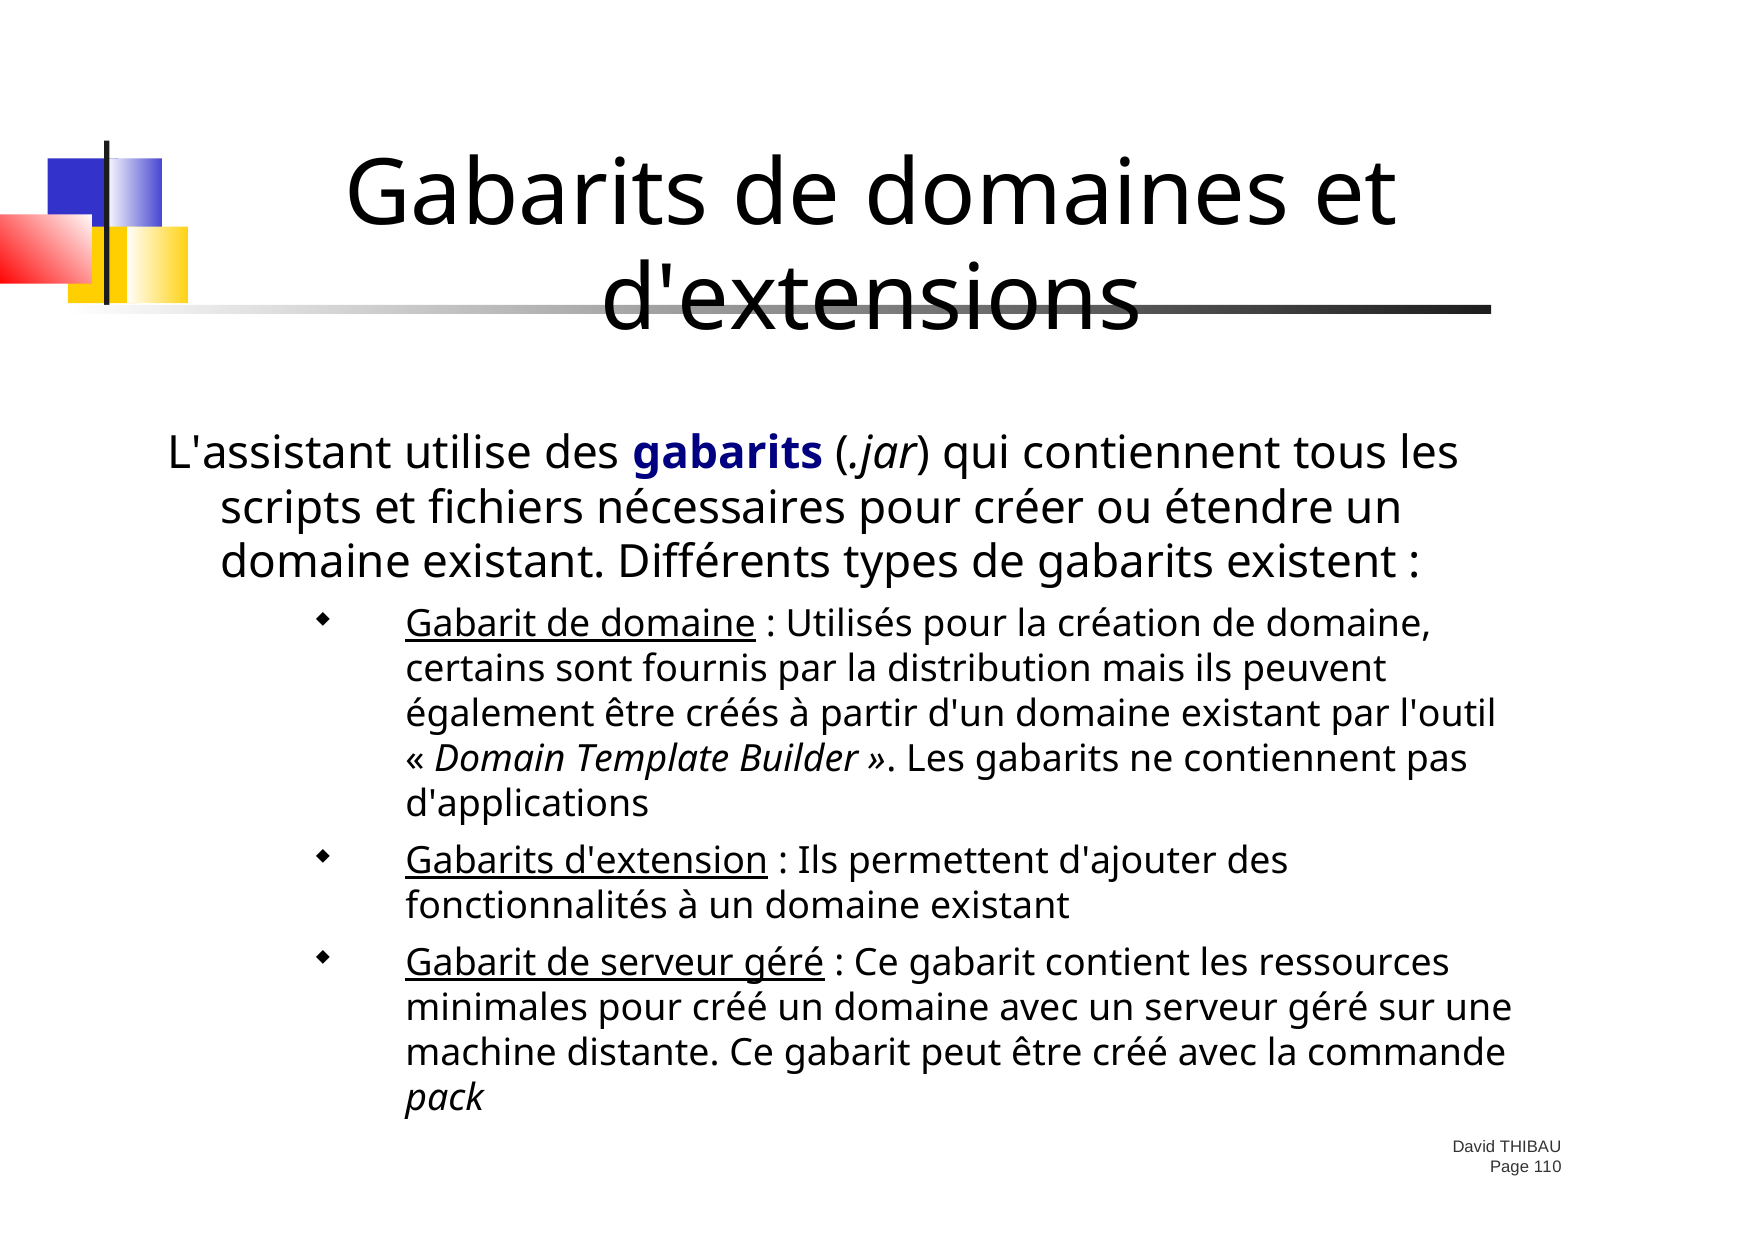

# Gabarits de domaines et d'extensions
L'assistant utilise des gabarits (.jar) qui contiennent tous les scripts et fichiers nécessaires pour créer ou étendre un domaine existant. Différents types de gabarits existent :
Gabarit de domaine : Utilisés pour la création de domaine, certains sont fournis par la distribution mais ils peuvent également être créés à partir d'un domaine existant par l'outil « Domain Template Builder ». Les gabarits ne contiennent pas d'applications
Gabarits d'extension : Ils permettent d'ajouter des fonctionnalités à un domaine existant
Gabarit de serveur géré : Ce gabarit contient les ressources minimales pour créé un domaine avec un serveur géré sur une machine distante. Ce gabarit peut être créé avec la commande pack